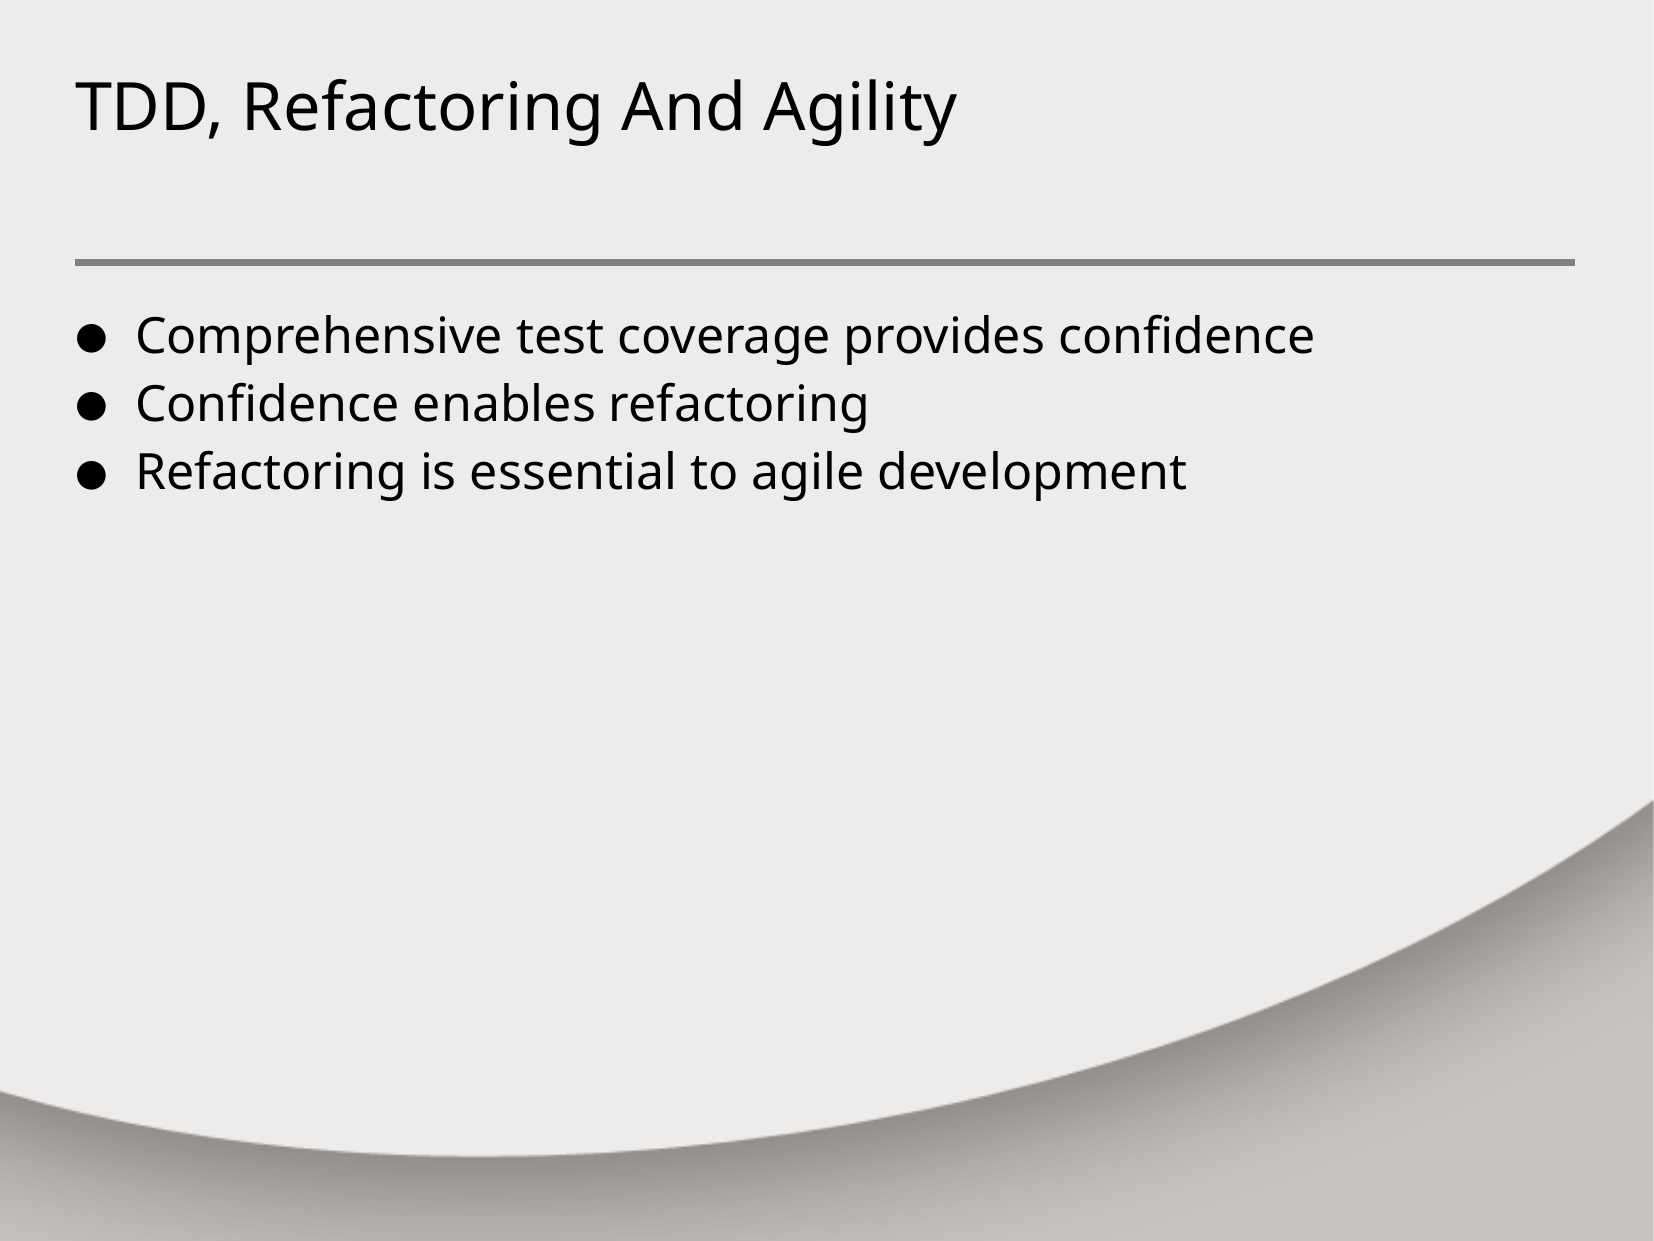

# TDD, Refactoring And Agility
Comprehensive test coverage provides confidence
Confidence enables refactoring
Refactoring is essential to agile development